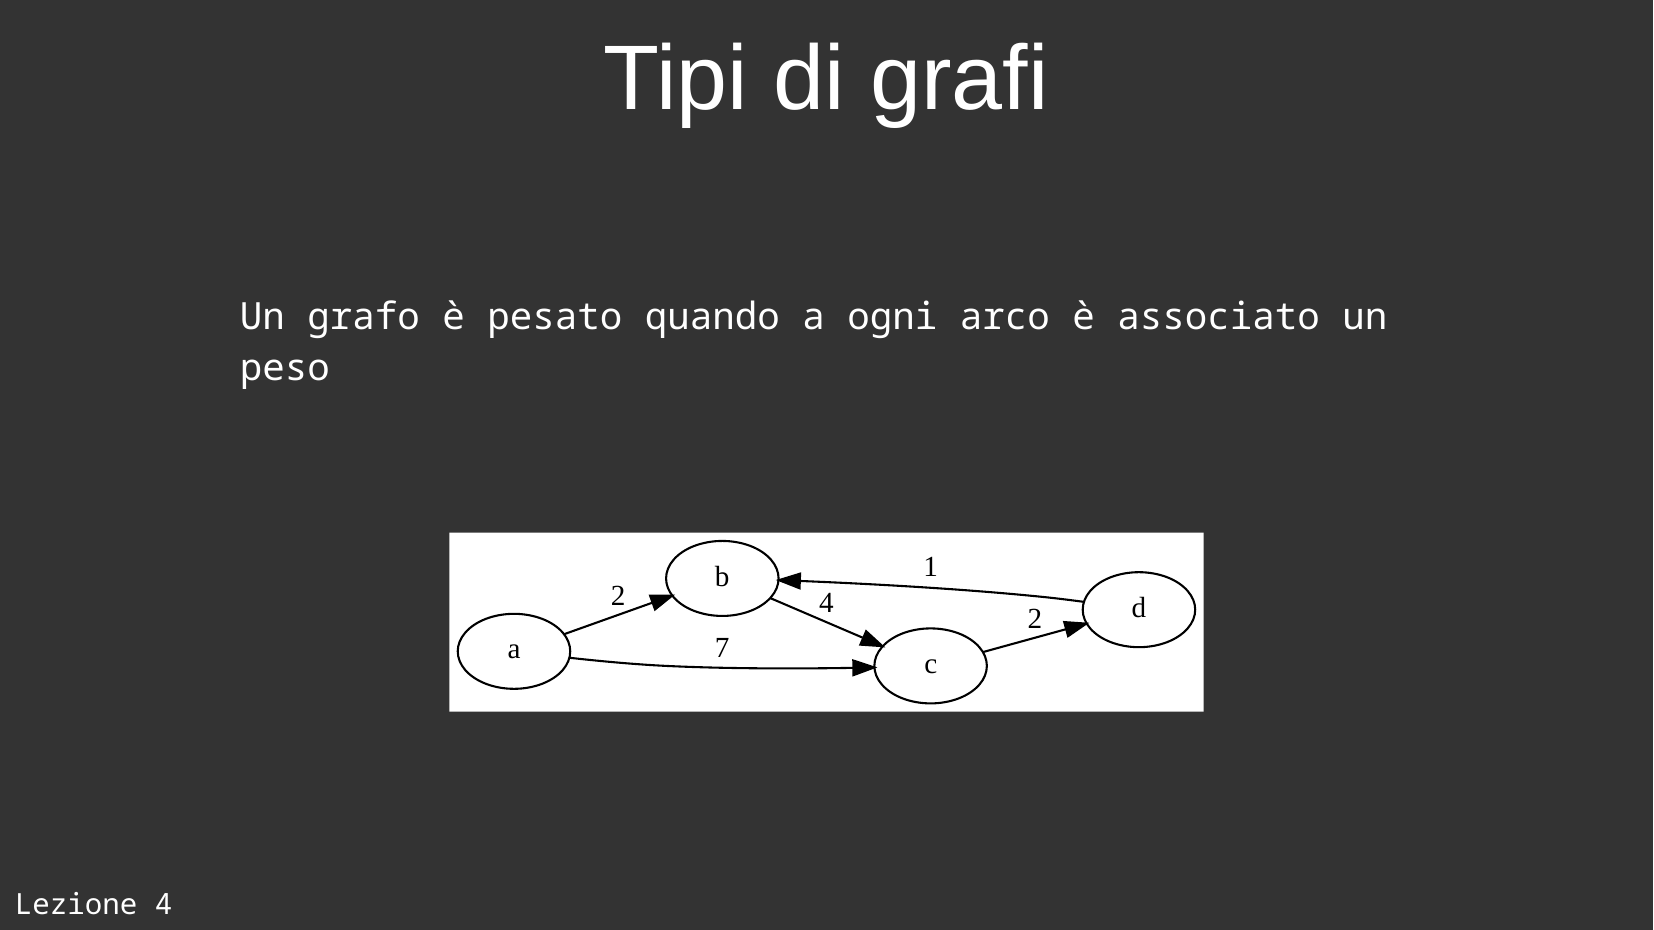

# Tipi di grafi
Un grafo è pesato quando a ogni arco è associato un peso
Lezione 4